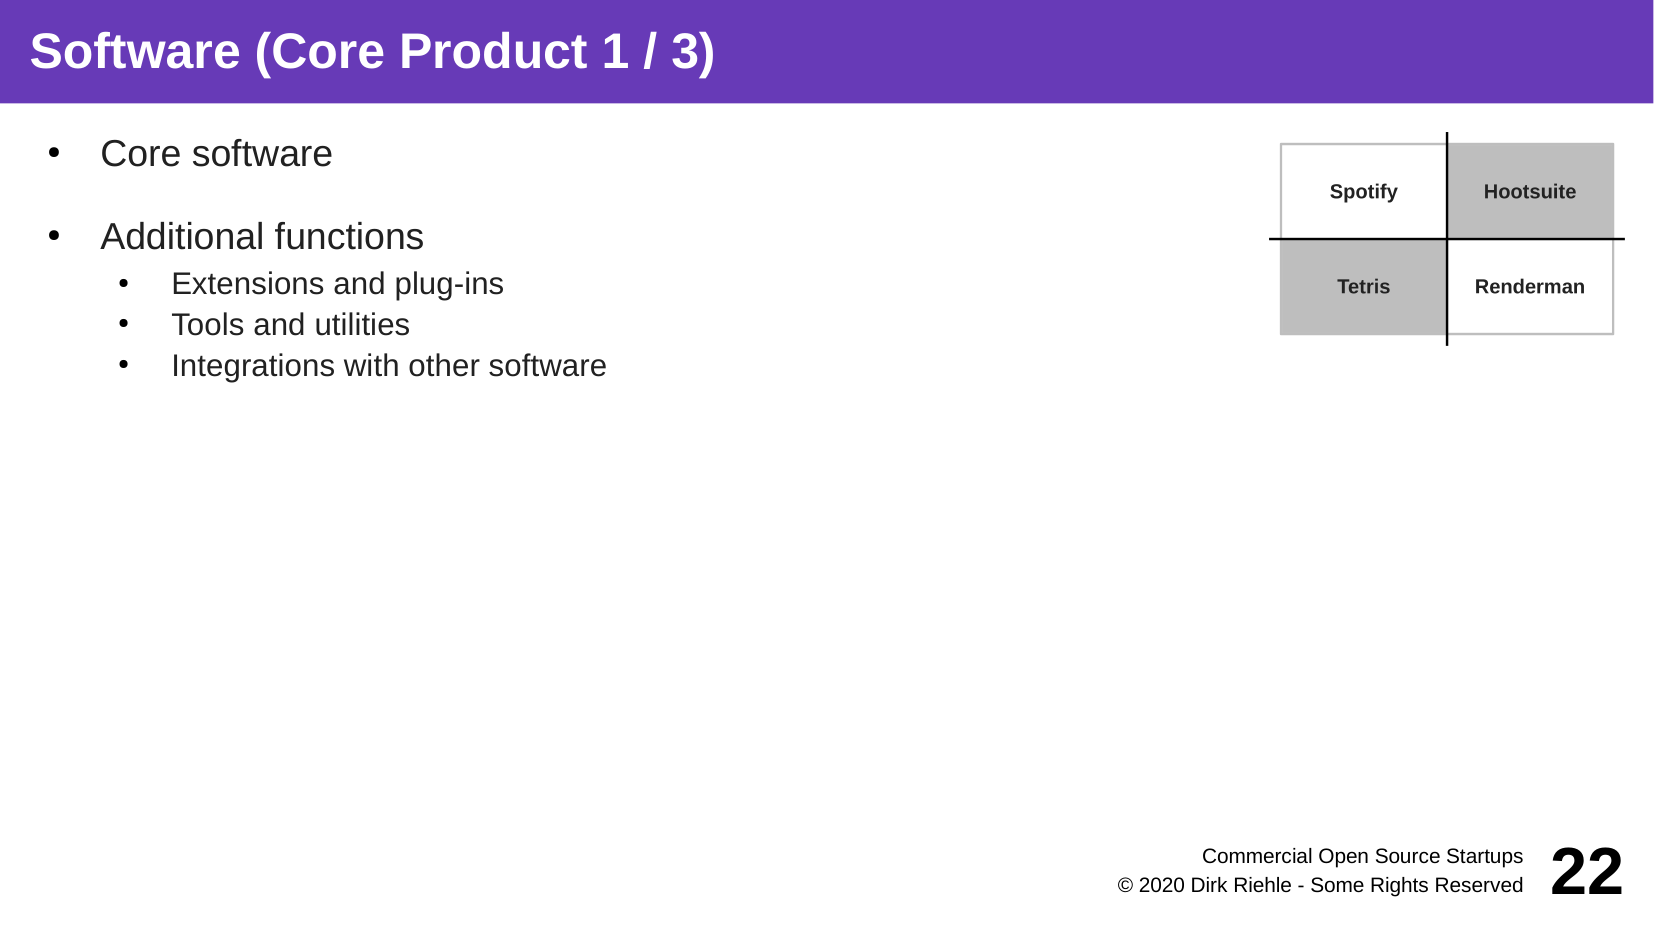

# Software (Core Product 1 / 3)
Core software
Additional functions
Extensions and plug-ins
Tools and utilities
Integrations with other software
Commercial Open Source Startups
22
© 2020 Dirk Riehle - Some Rights Reserved